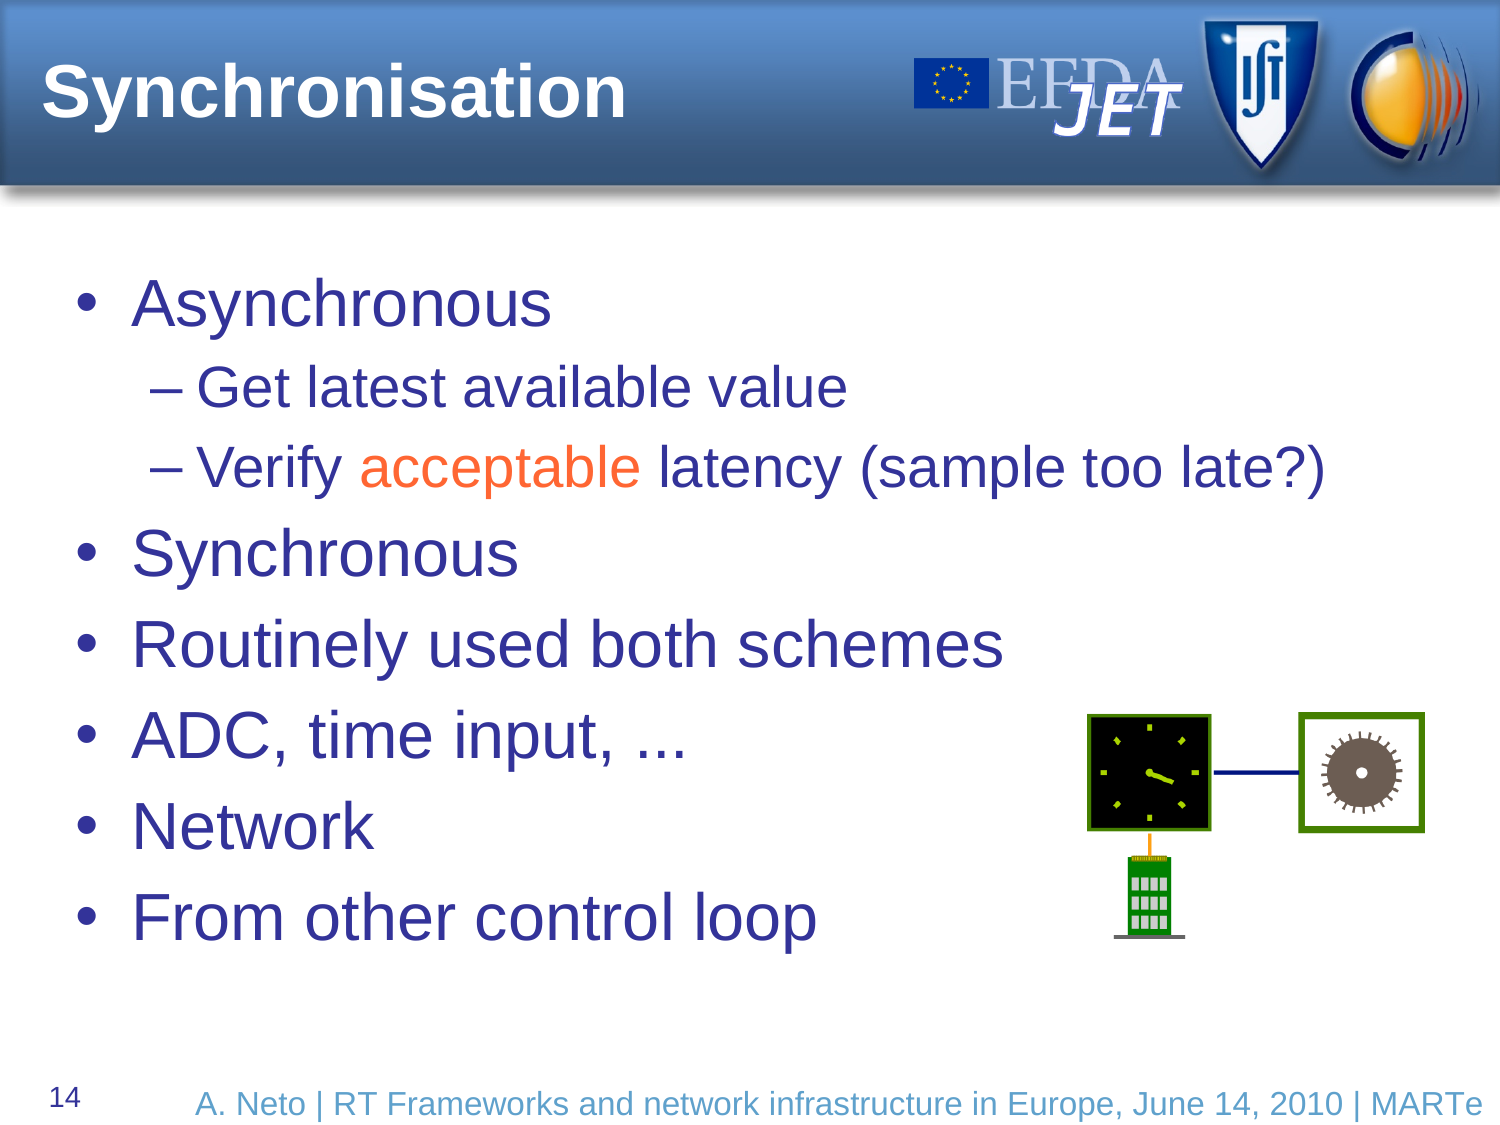

# Synchronisation
Asynchronous
Get latest available value
Verify acceptable latency (sample too late?)
Synchronous
Routinely used both schemes
ADC, time input, ...
Network
From other control loop